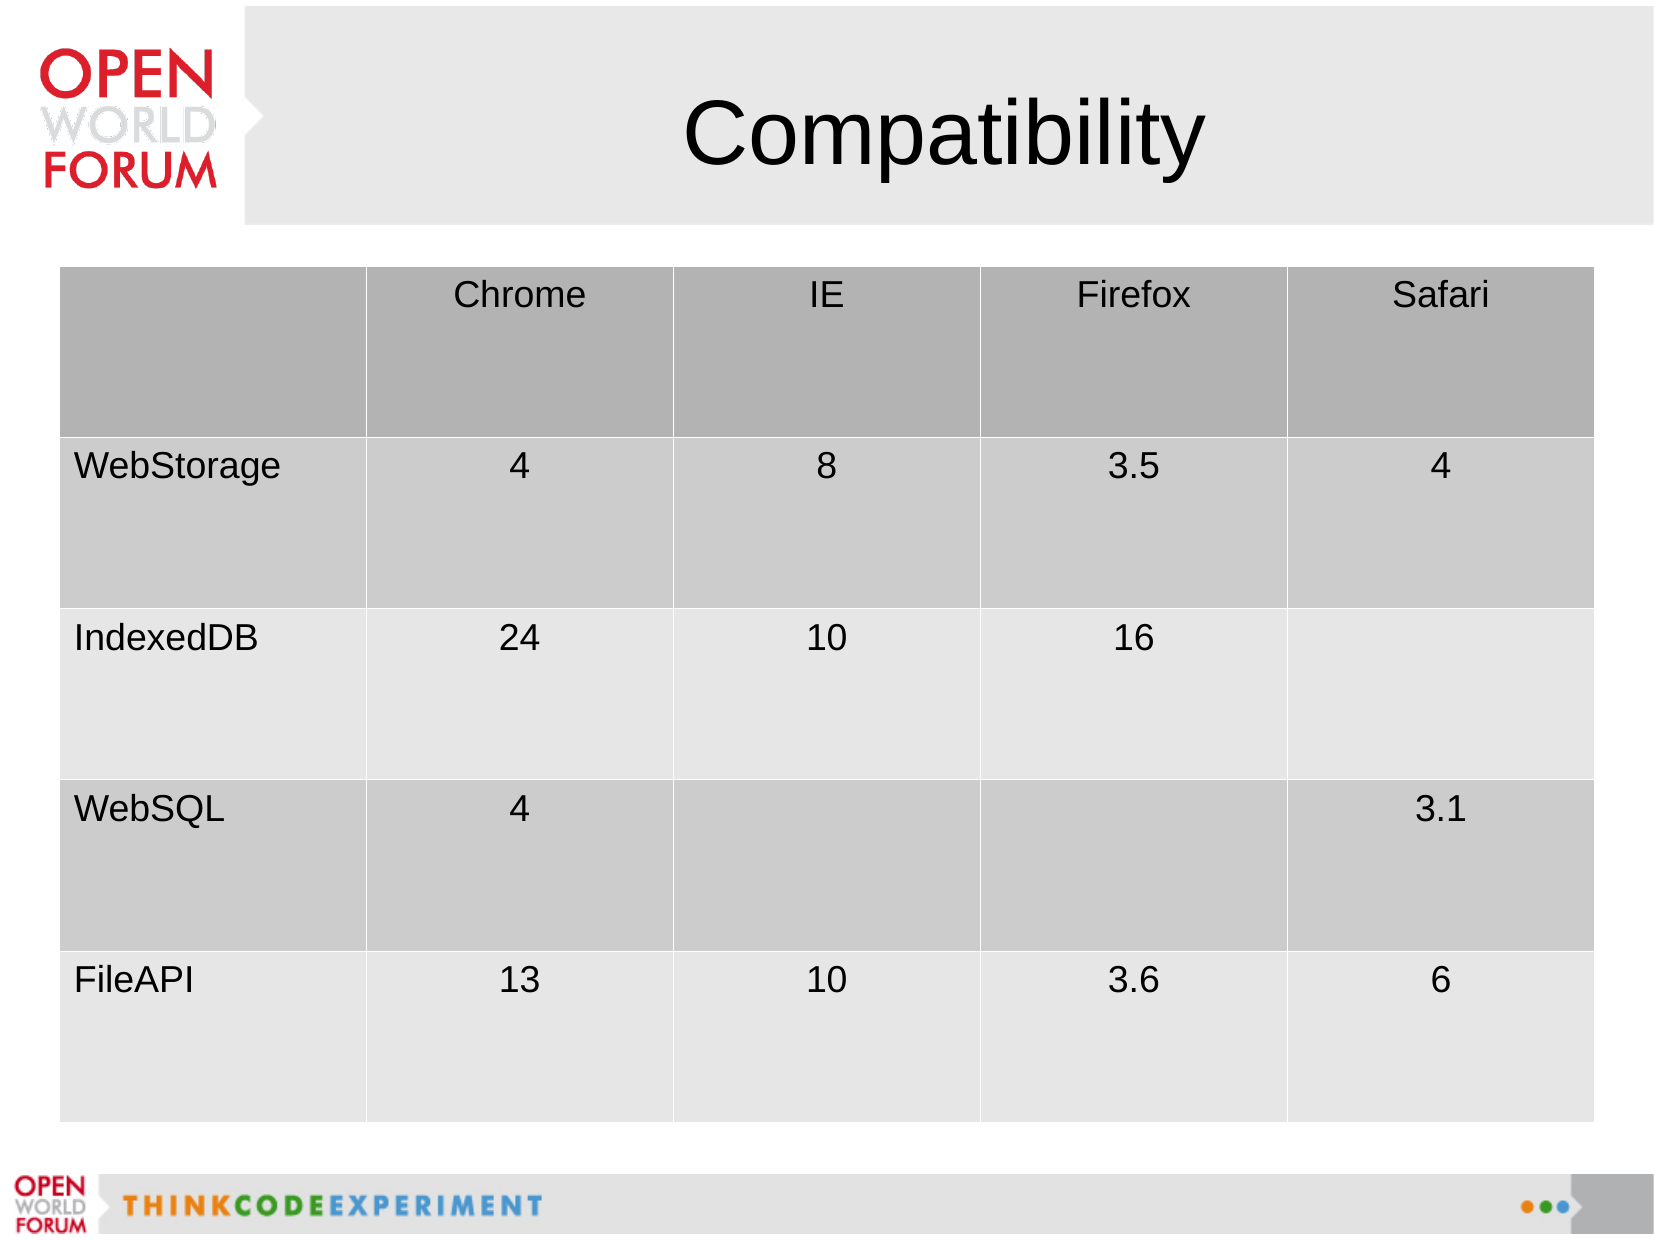

# Compatibility
| | Chrome | IE | Firefox | Safari |
| --- | --- | --- | --- | --- |
| WebStorage | 4 | 8 | 3.5 | 4 |
| IndexedDB | 24 | 10 | 16 | |
| WebSQL | 4 | | | 3.1 |
| FileAPI | 13 | 10 | 3.6 | 6 |